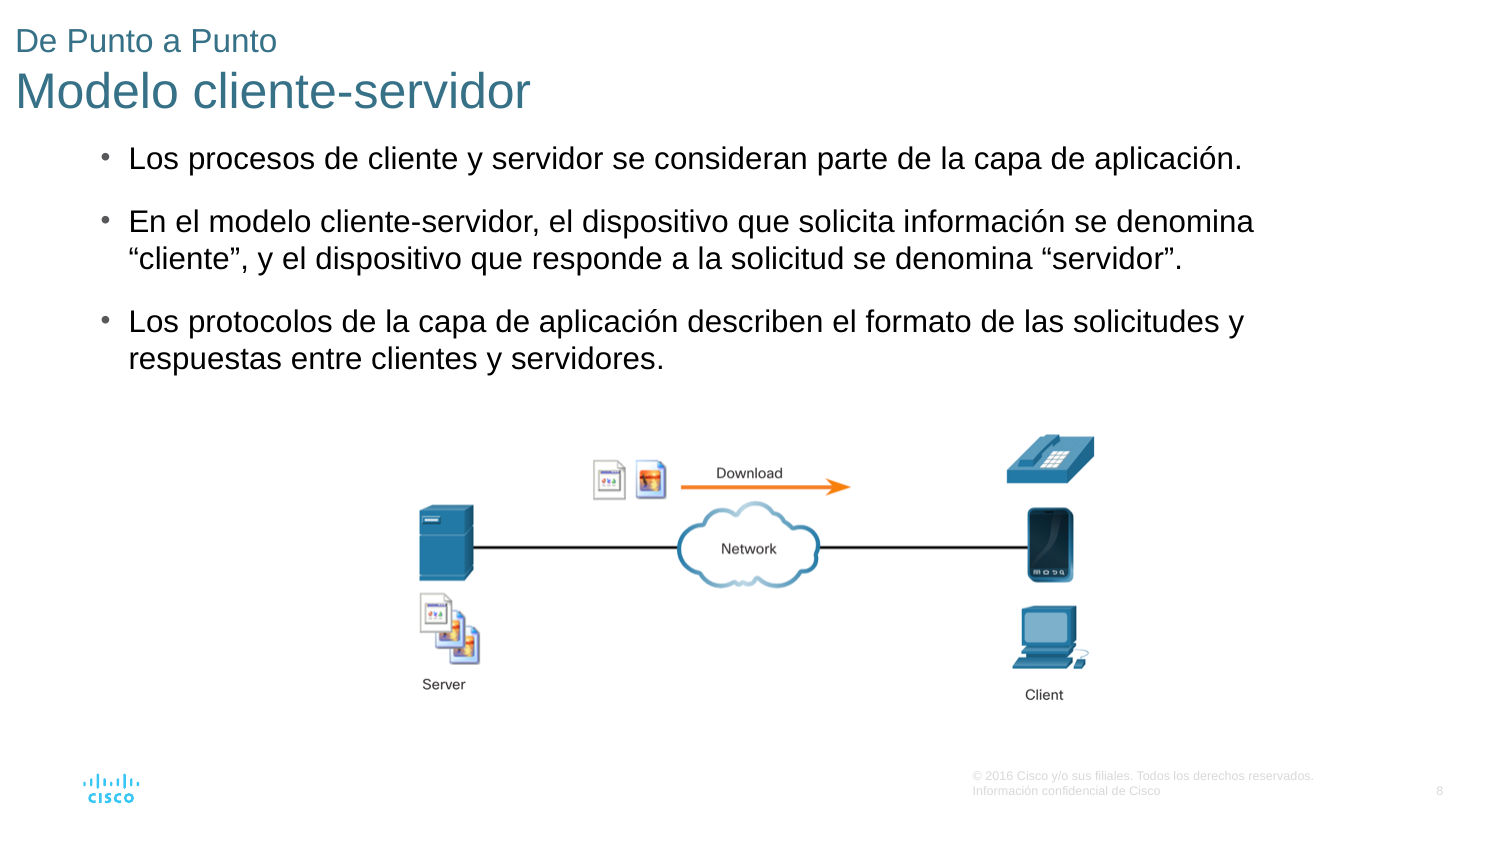

# De Punto a Punto Modelo cliente-servidor
Los procesos de cliente y servidor se consideran parte de la capa de aplicación.
En el modelo cliente-servidor, el dispositivo que solicita información se denomina “cliente”, y el dispositivo que responde a la solicitud se denomina “servidor”.
Los protocolos de la capa de aplicación describen el formato de las solicitudes y respuestas entre clientes y servidores.